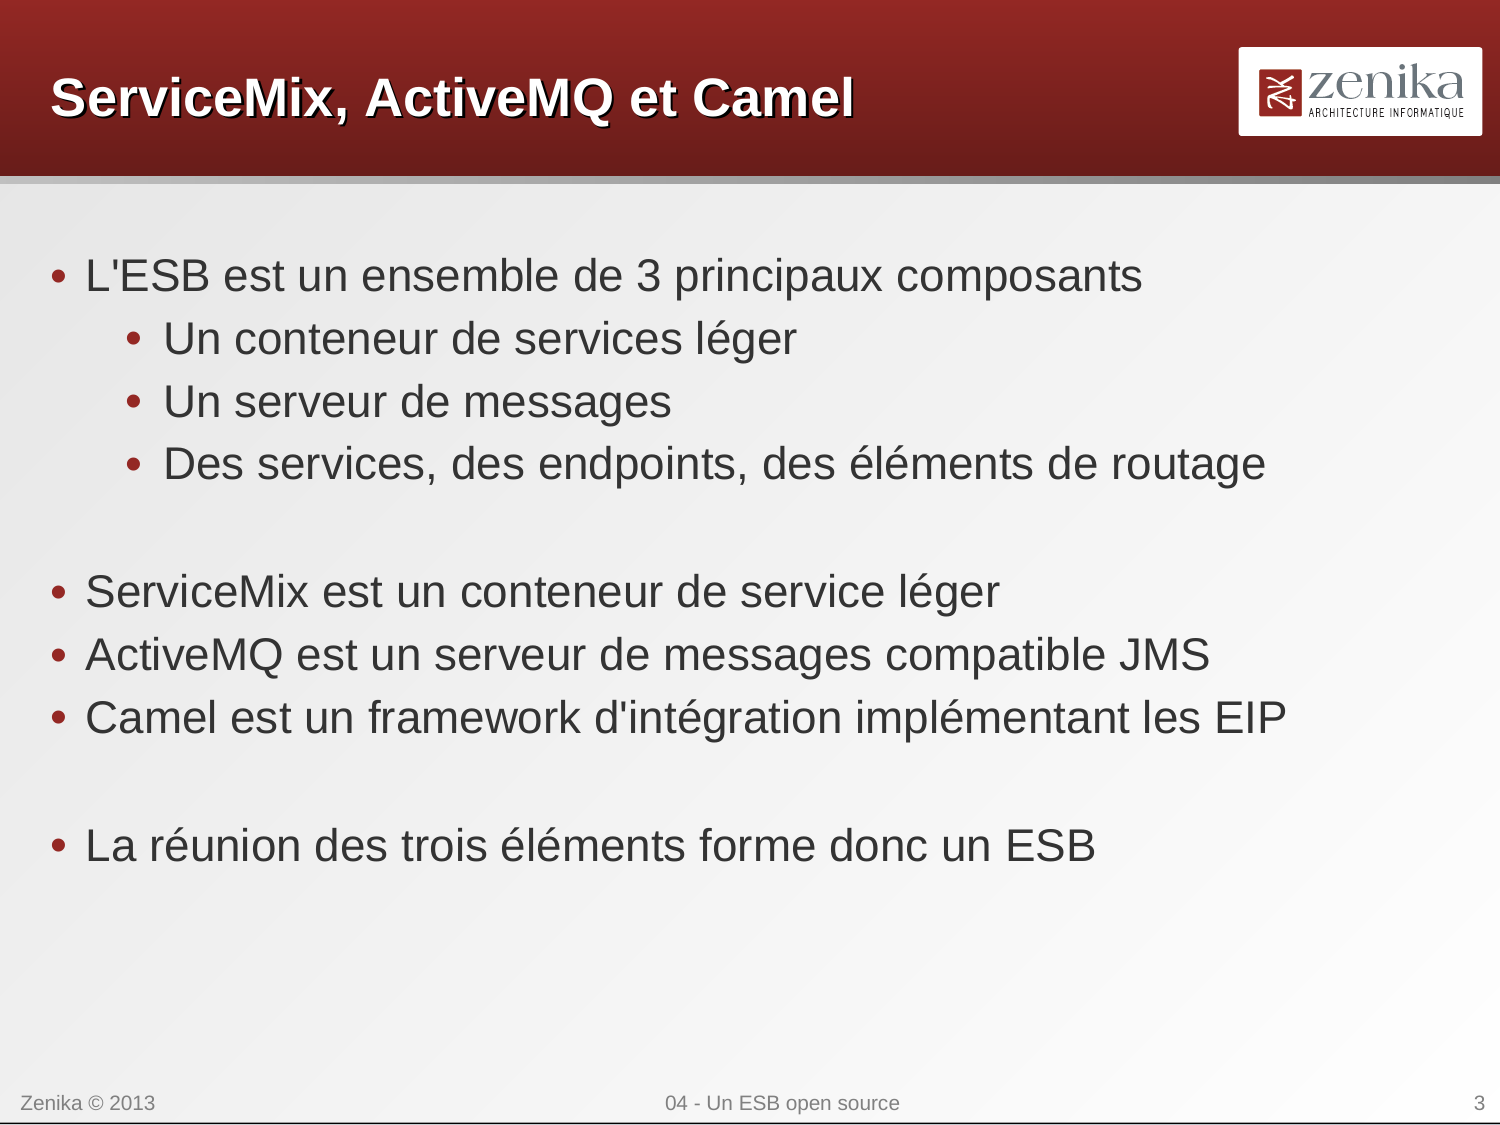

# ServiceMix, ActiveMQ et Camel
L'ESB est un ensemble de 3 principaux composants
Un conteneur de services léger
Un serveur de messages
Des services, des endpoints, des éléments de routage
ServiceMix est un conteneur de service léger
ActiveMQ est un serveur de messages compatible JMS
Camel est un framework d'intégration implémentant les EIP
La réunion des trois éléments forme donc un ESB